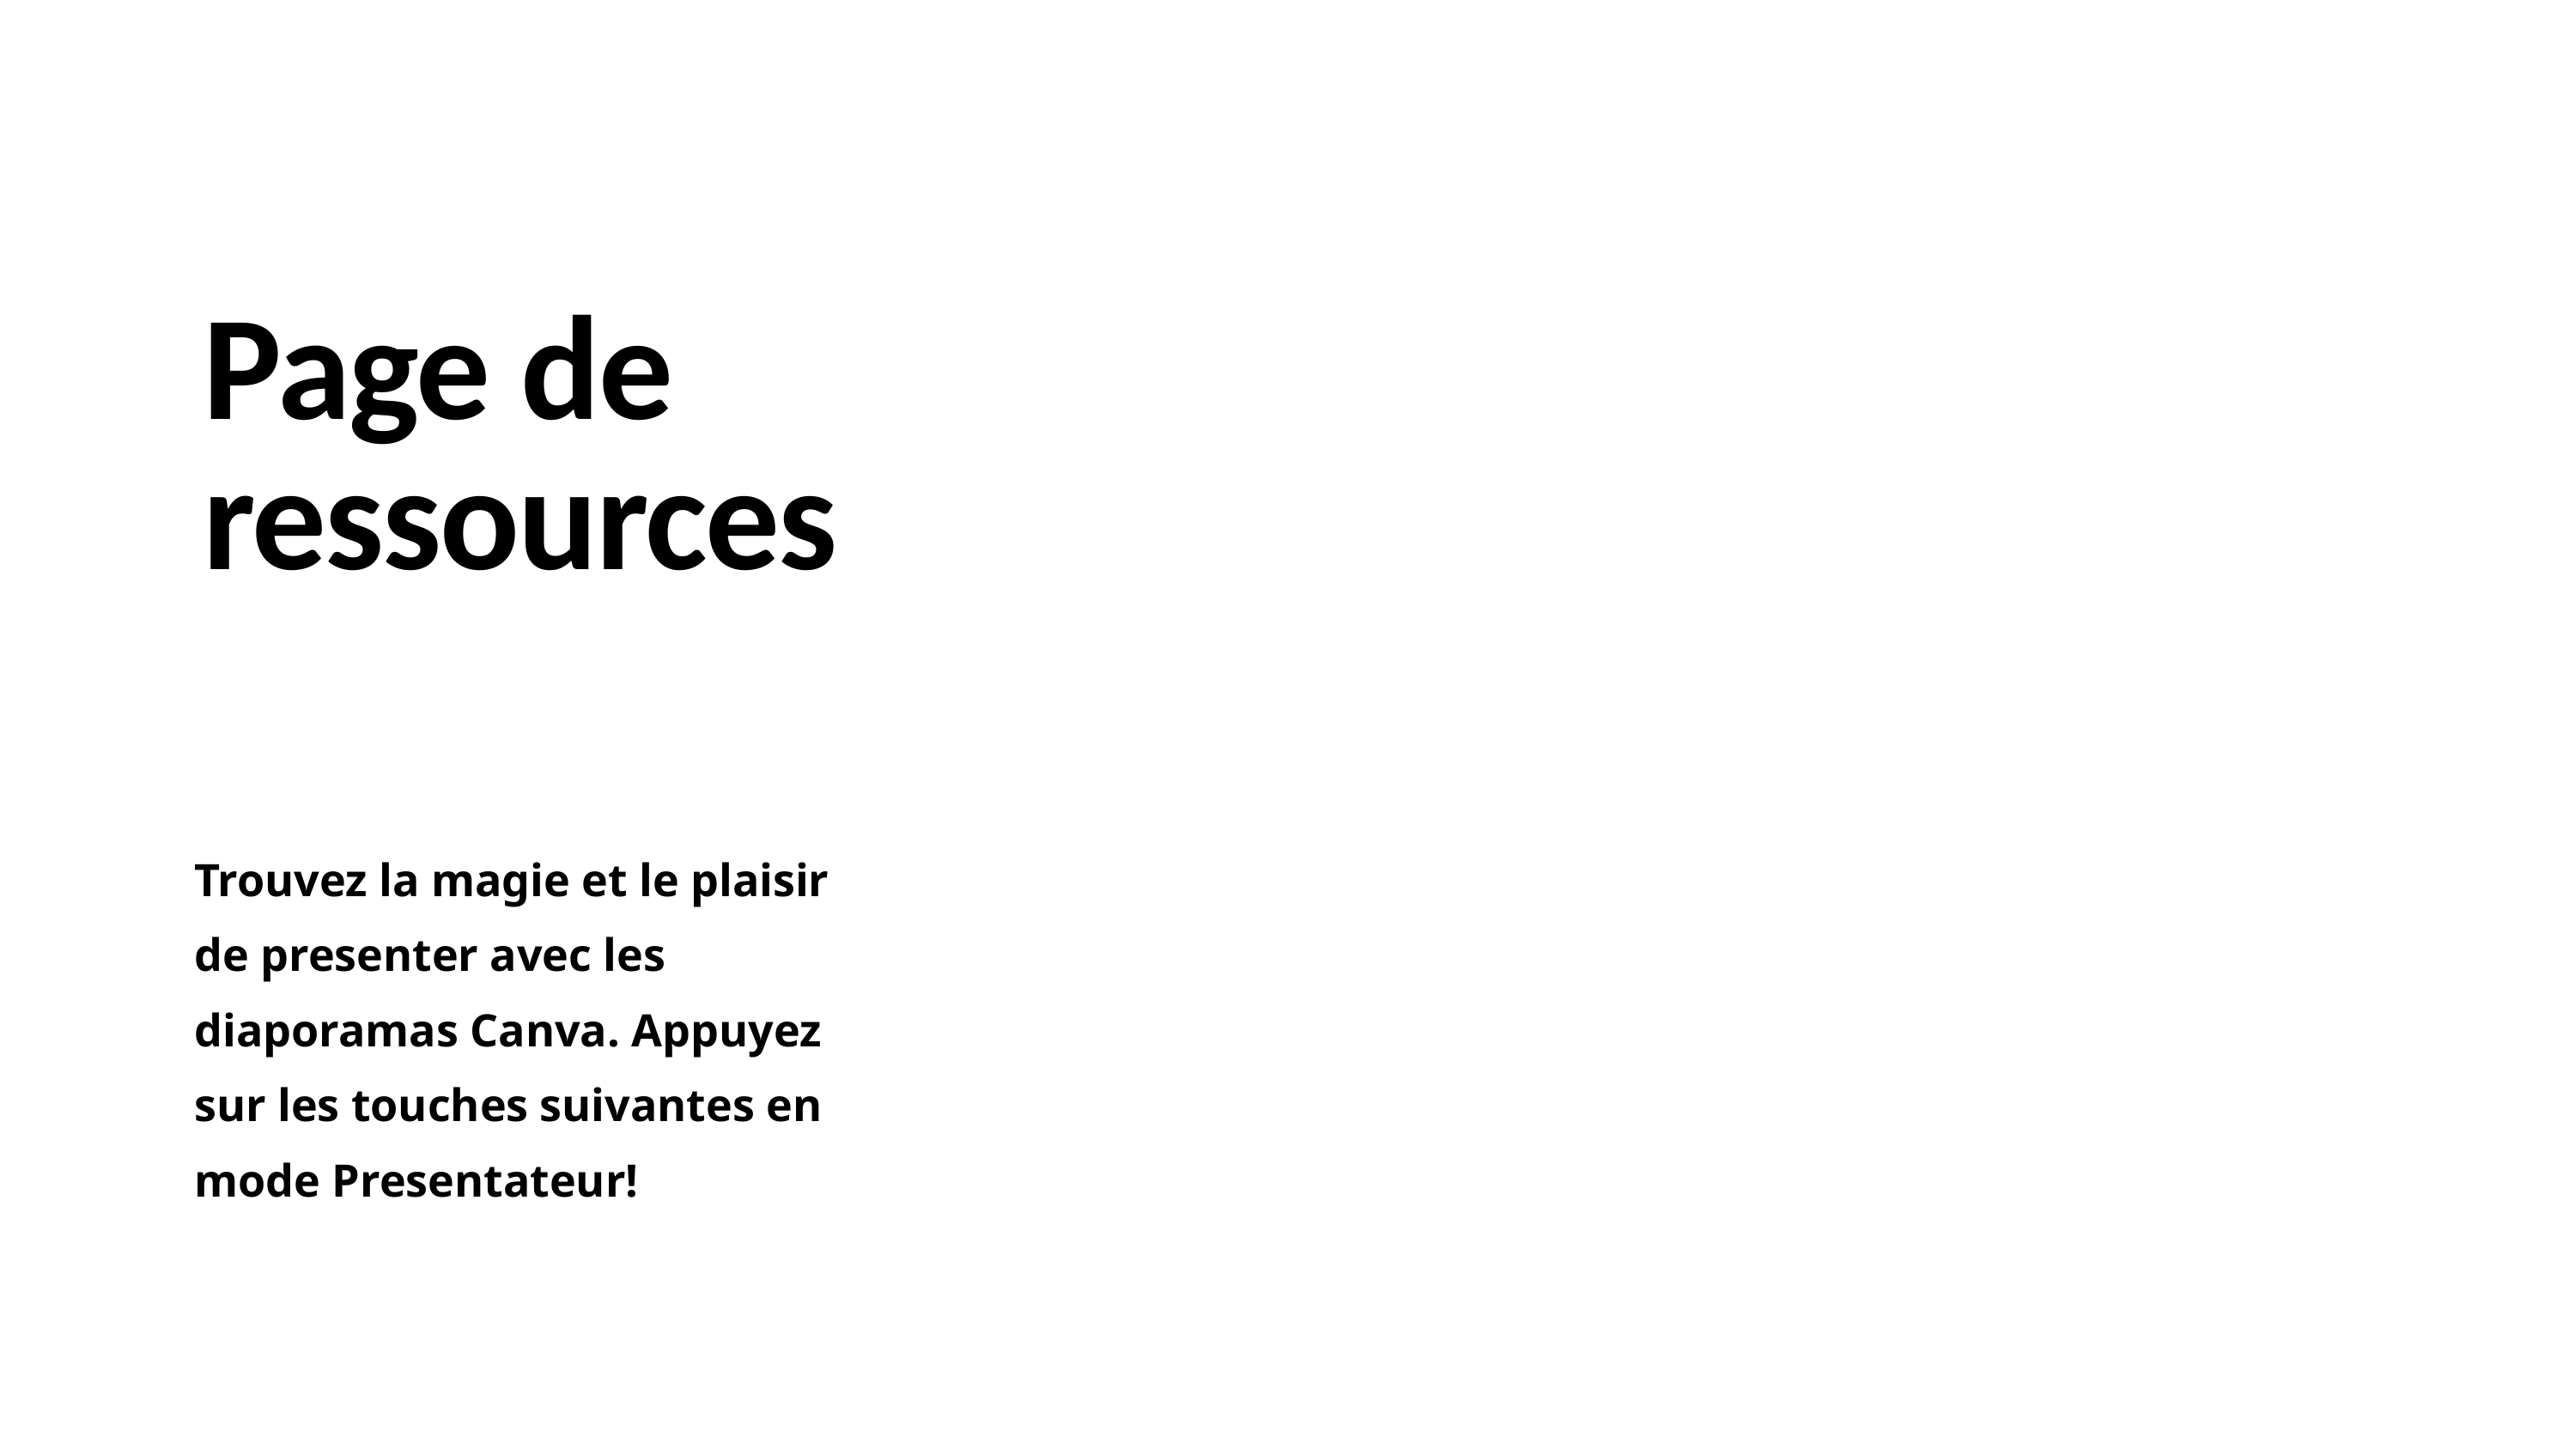

Page de
ressources
Trouvez la magie et le plaisir de presenter avec les diaporamas Canva. Appuyez sur les touches suivantes en mode Presentateur!